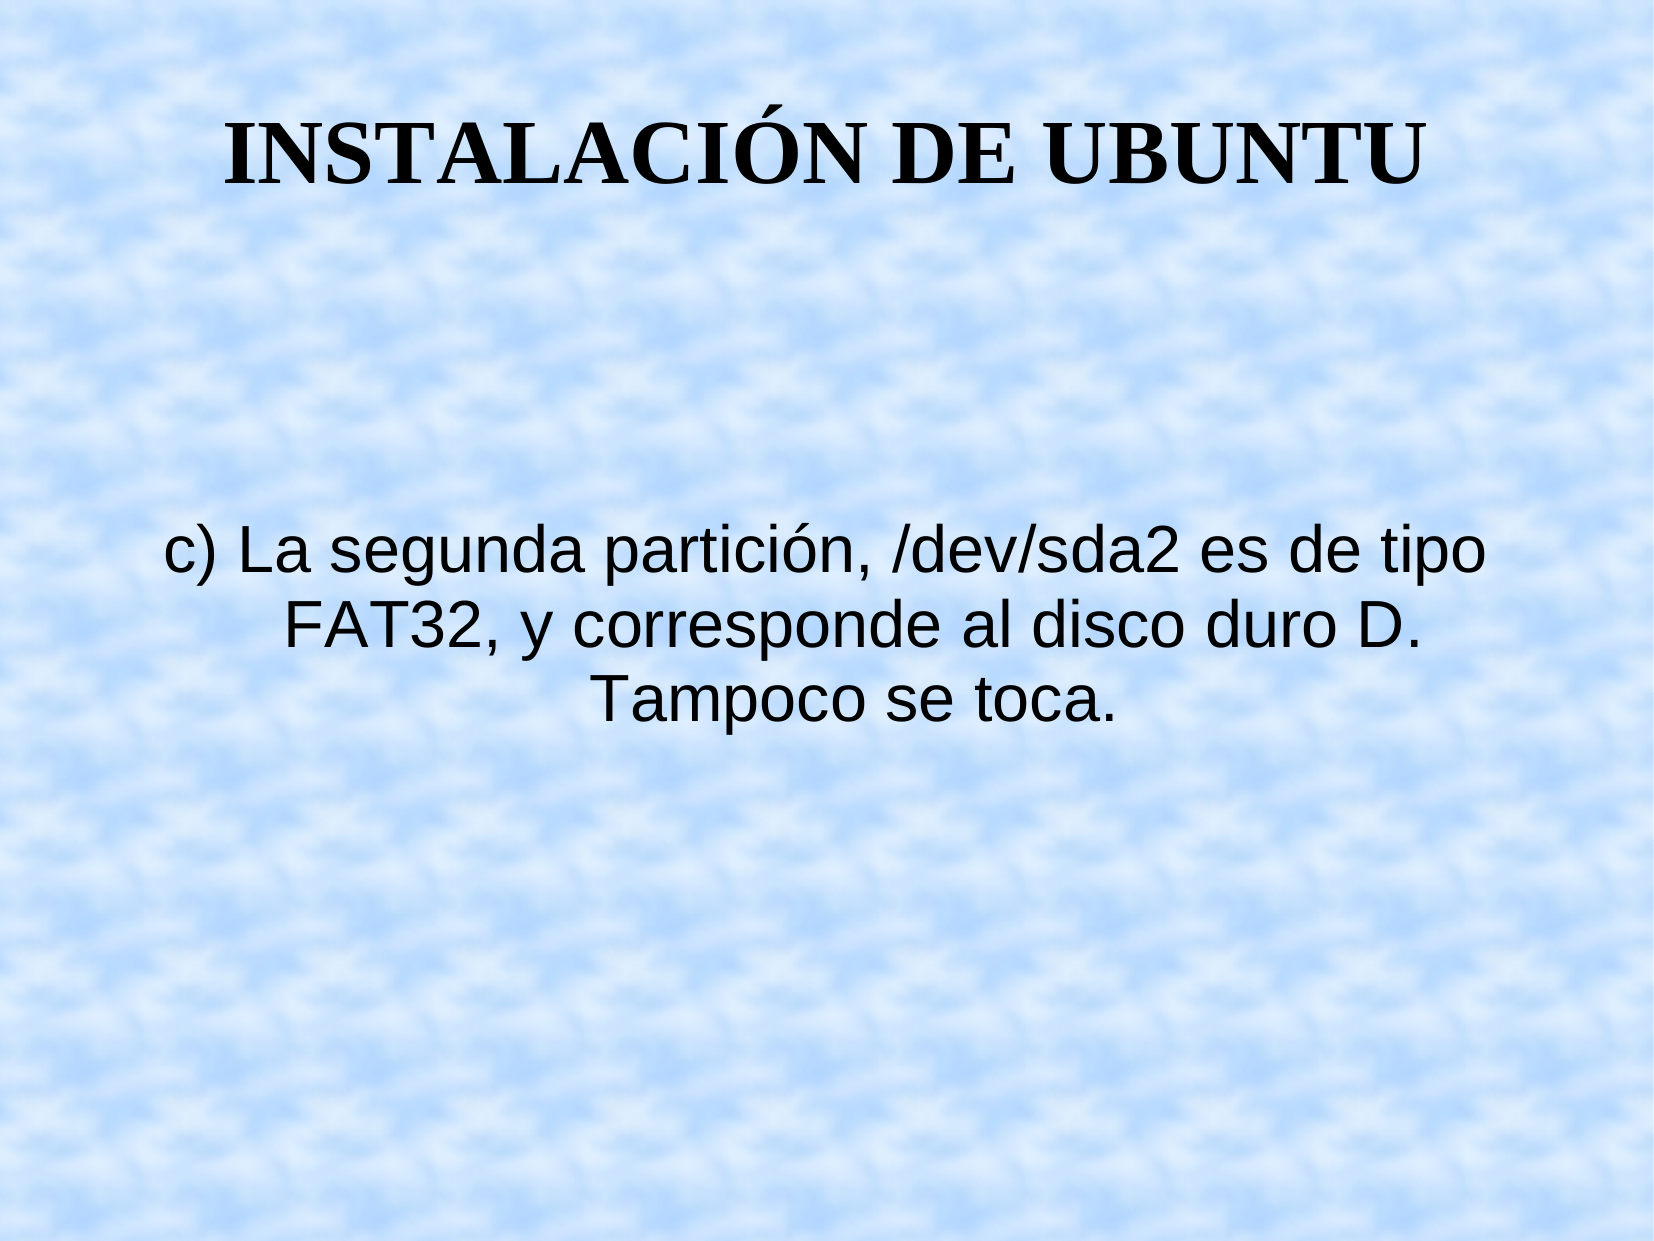

# INSTALACIÓN DE UBUNTU
c) La segunda partición, /dev/sda2 es de tipo FAT32, y corresponde al disco duro D. Tampoco se toca.